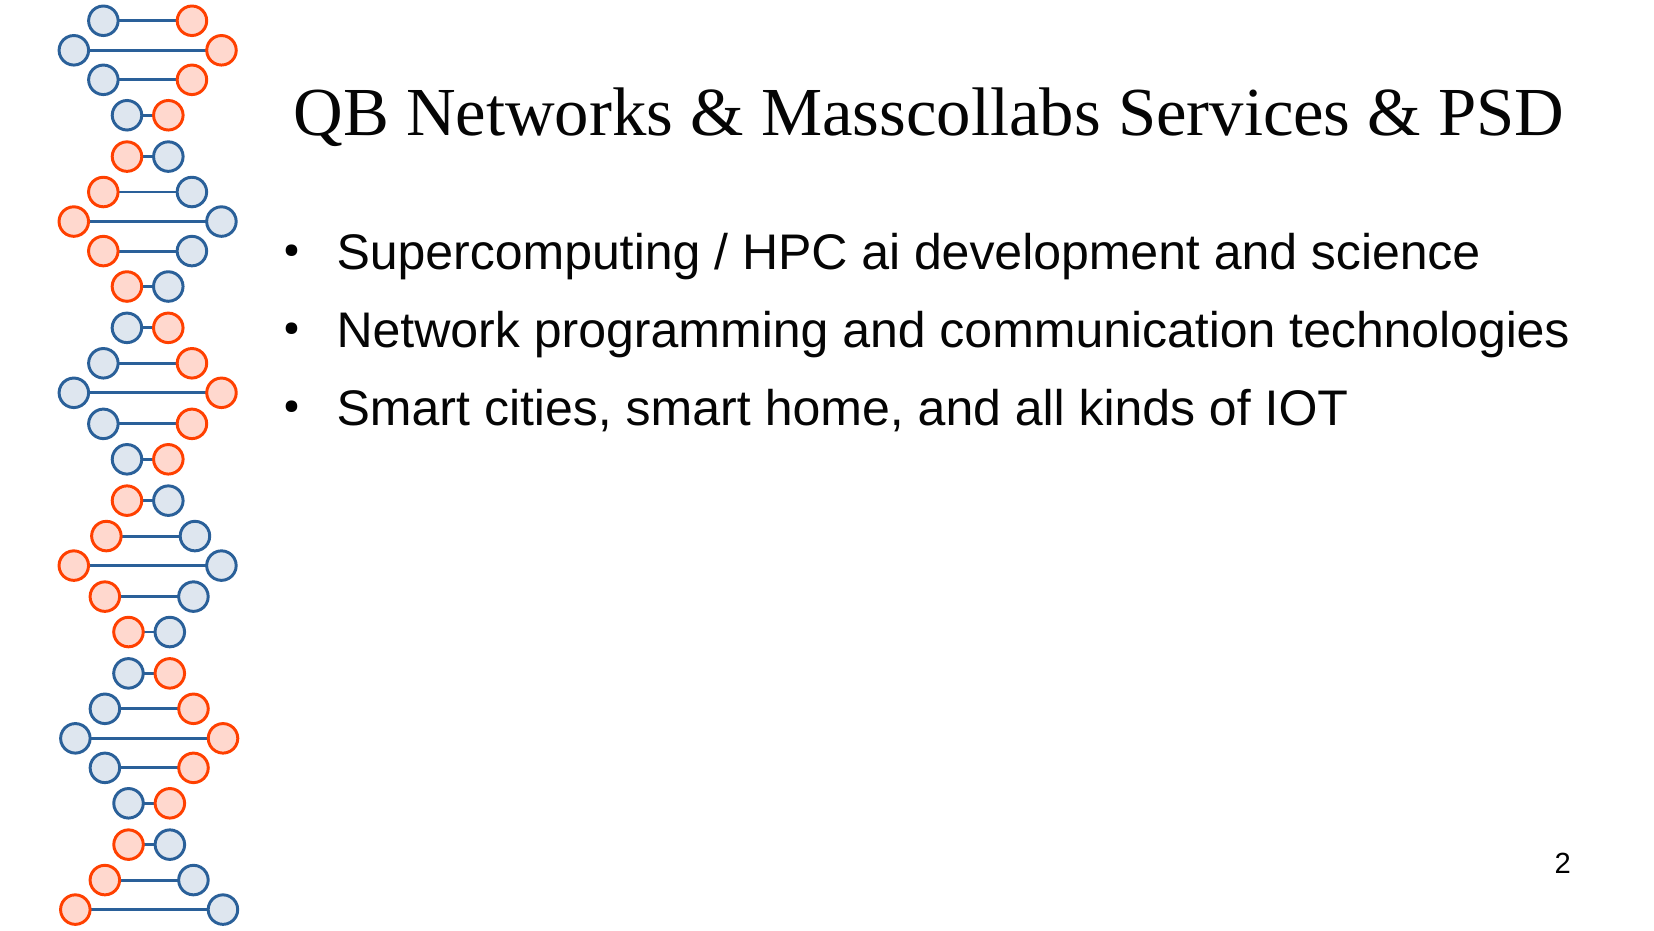

# QB Networks & Masscollabs Services & PSD
Supercomputing / HPC ai development and science
Network programming and communication technologies
Smart cities, smart home, and all kinds of IOT
2